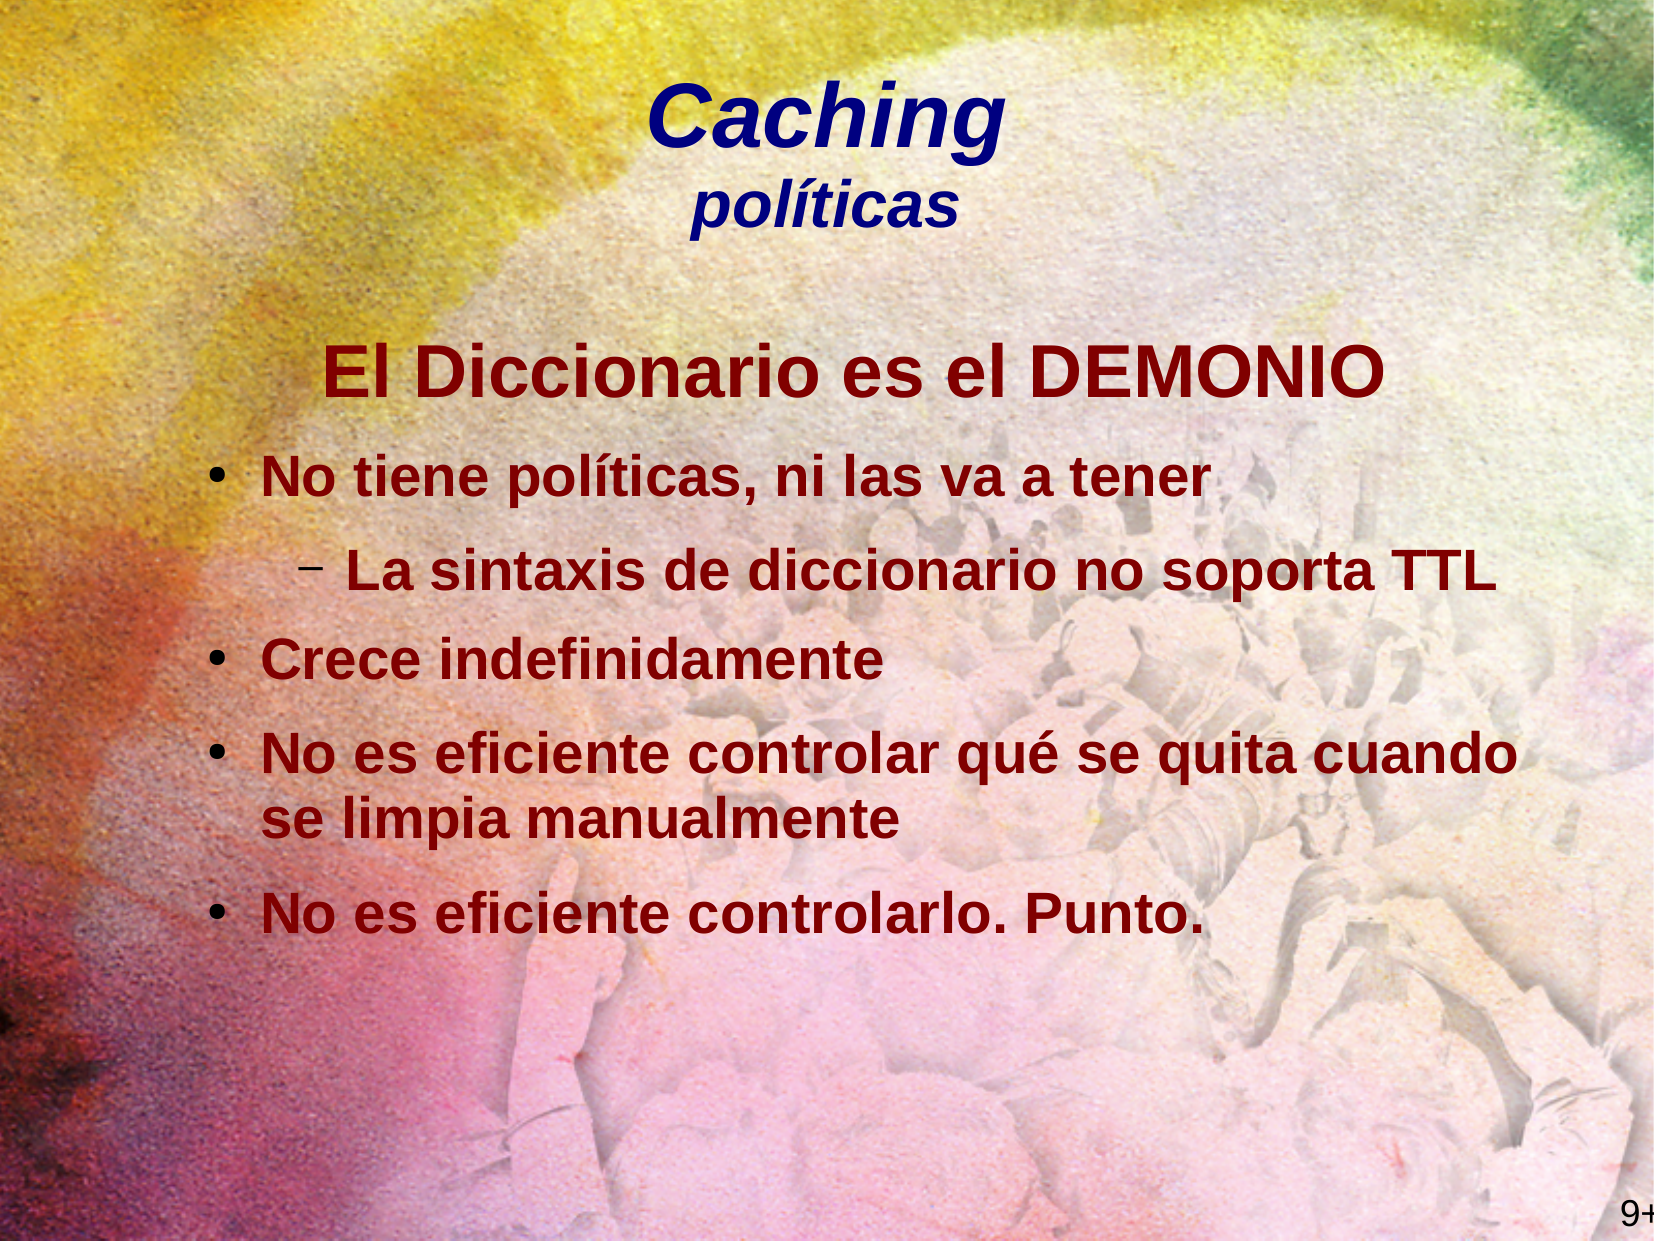

# Caching políticas
El Diccionario es el DEMONIO
No tiene políticas, ni las va a tener
La sintaxis de diccionario no soporta TTL
Crece indefinidamente
No es eficiente controlar qué se quita cuando se limpia manualmente
No es eficiente controlarlo. Punto.
9+